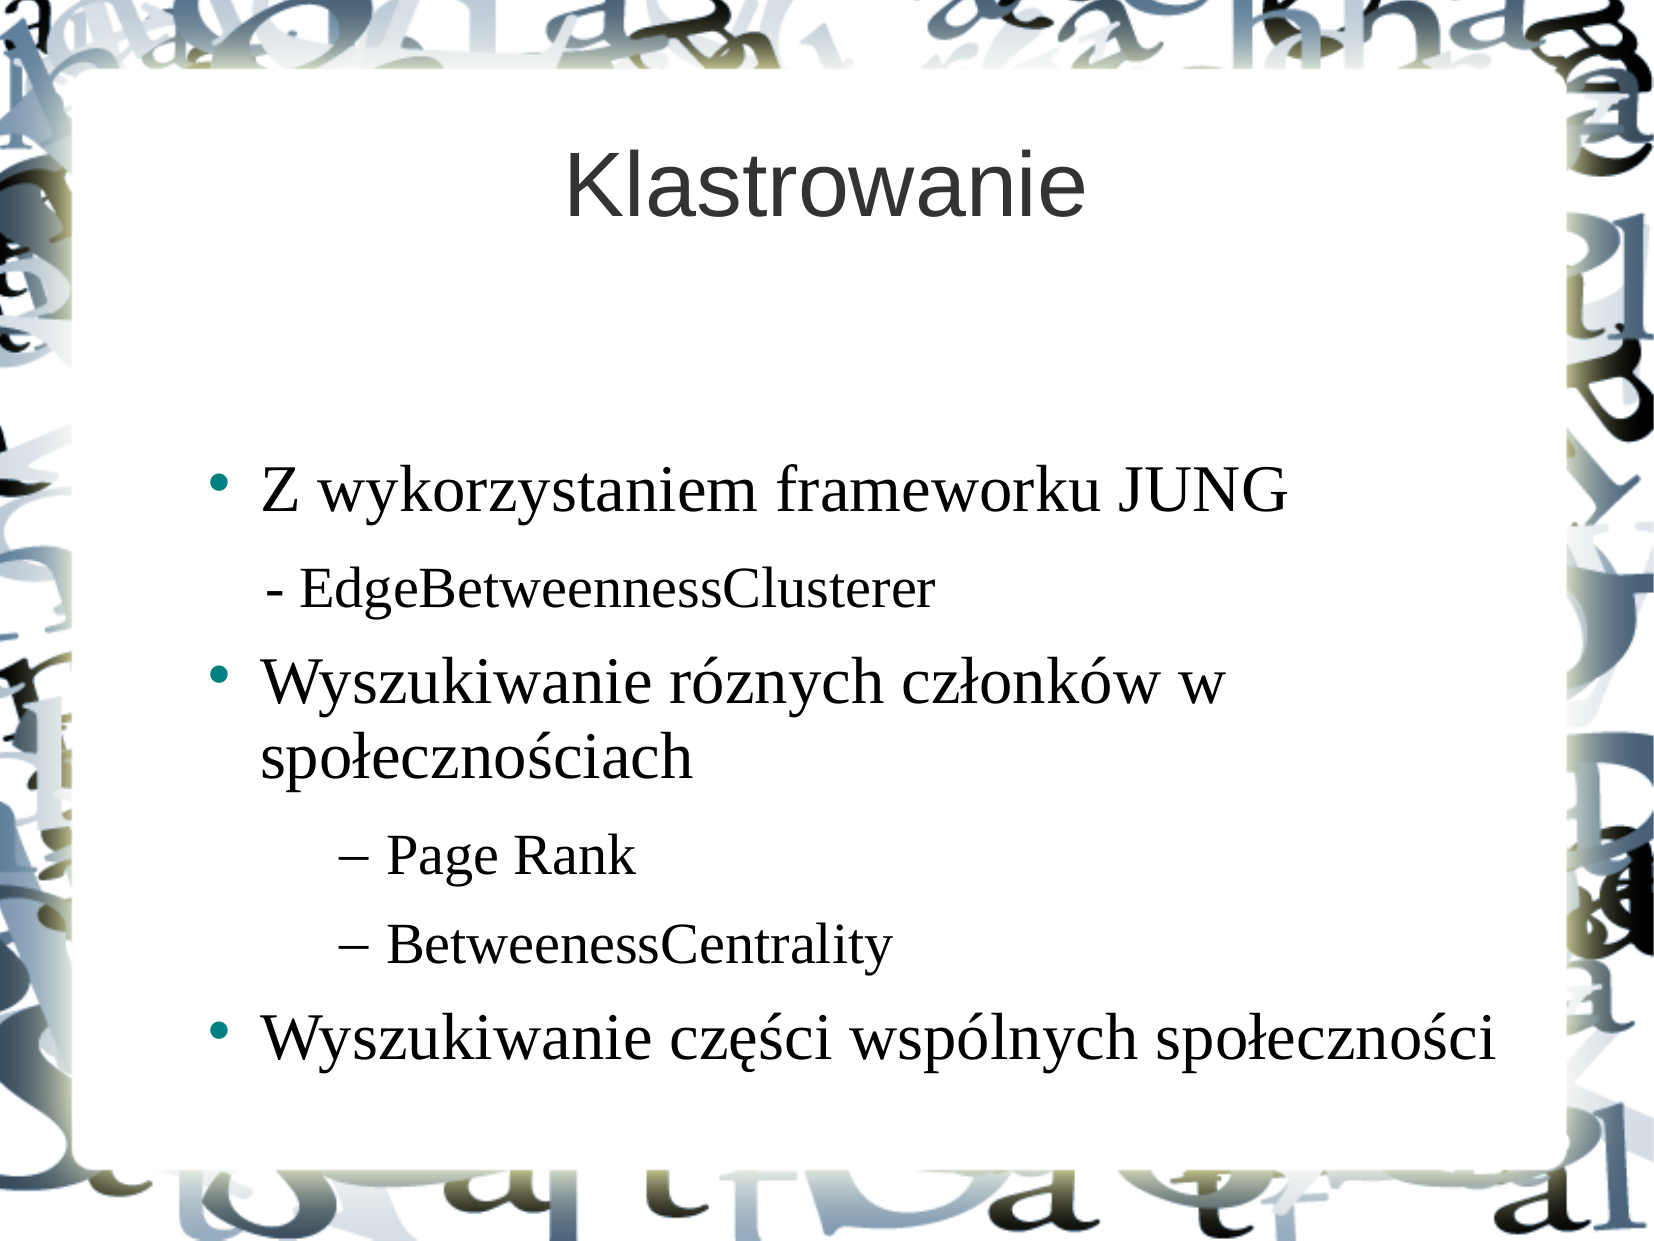

# Klastrowanie
Z wykorzystaniem frameworku JUNG
- EdgeBetweennessClusterer
Wyszukiwanie róznych członków w społecznościach
Page Rank
BetweenessCentrality
Wyszukiwanie części wspólnych społeczności